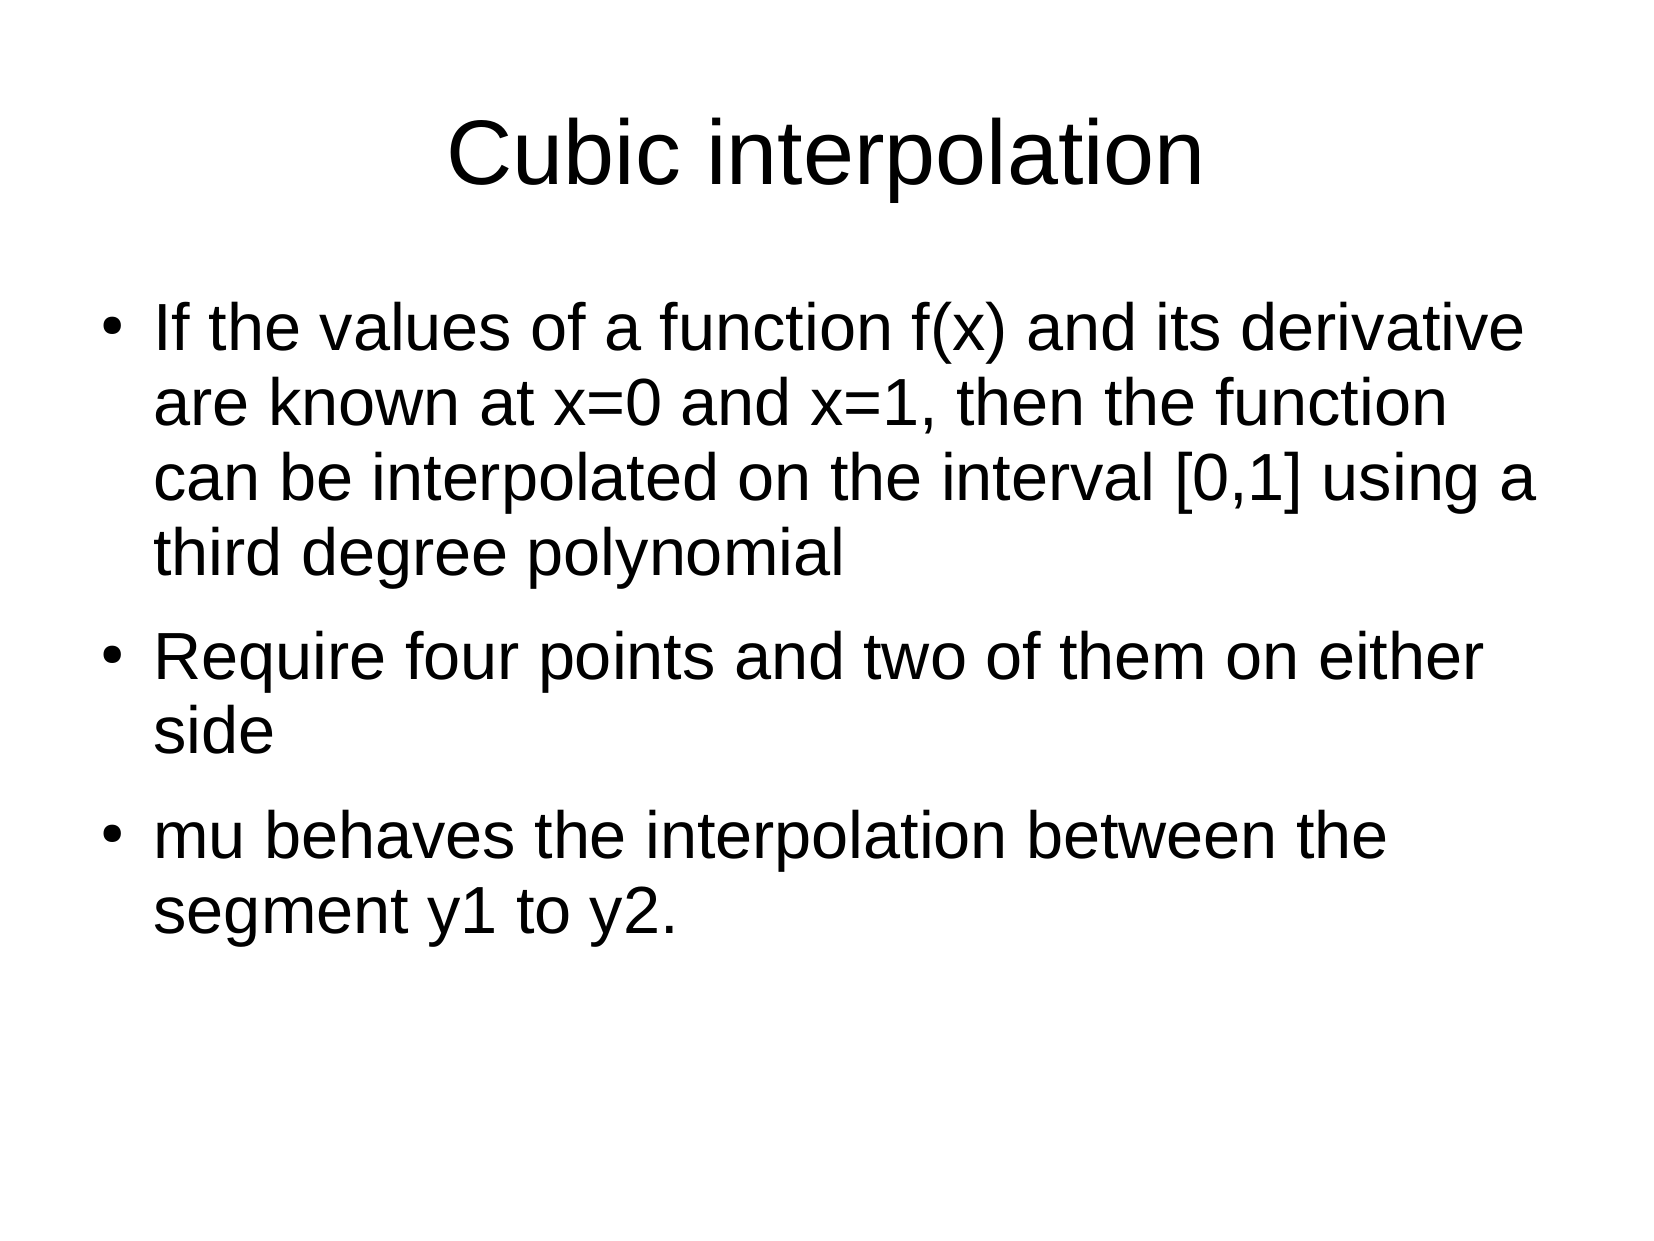

# Cubic interpolation
If the values of a function f(x) and its derivative are known at x=0 and x=1, then the function can be interpolated on the interval [0,1] using a third degree polynomial
Require four points and two of them on either side
mu behaves the interpolation between the segment y1 to y2.